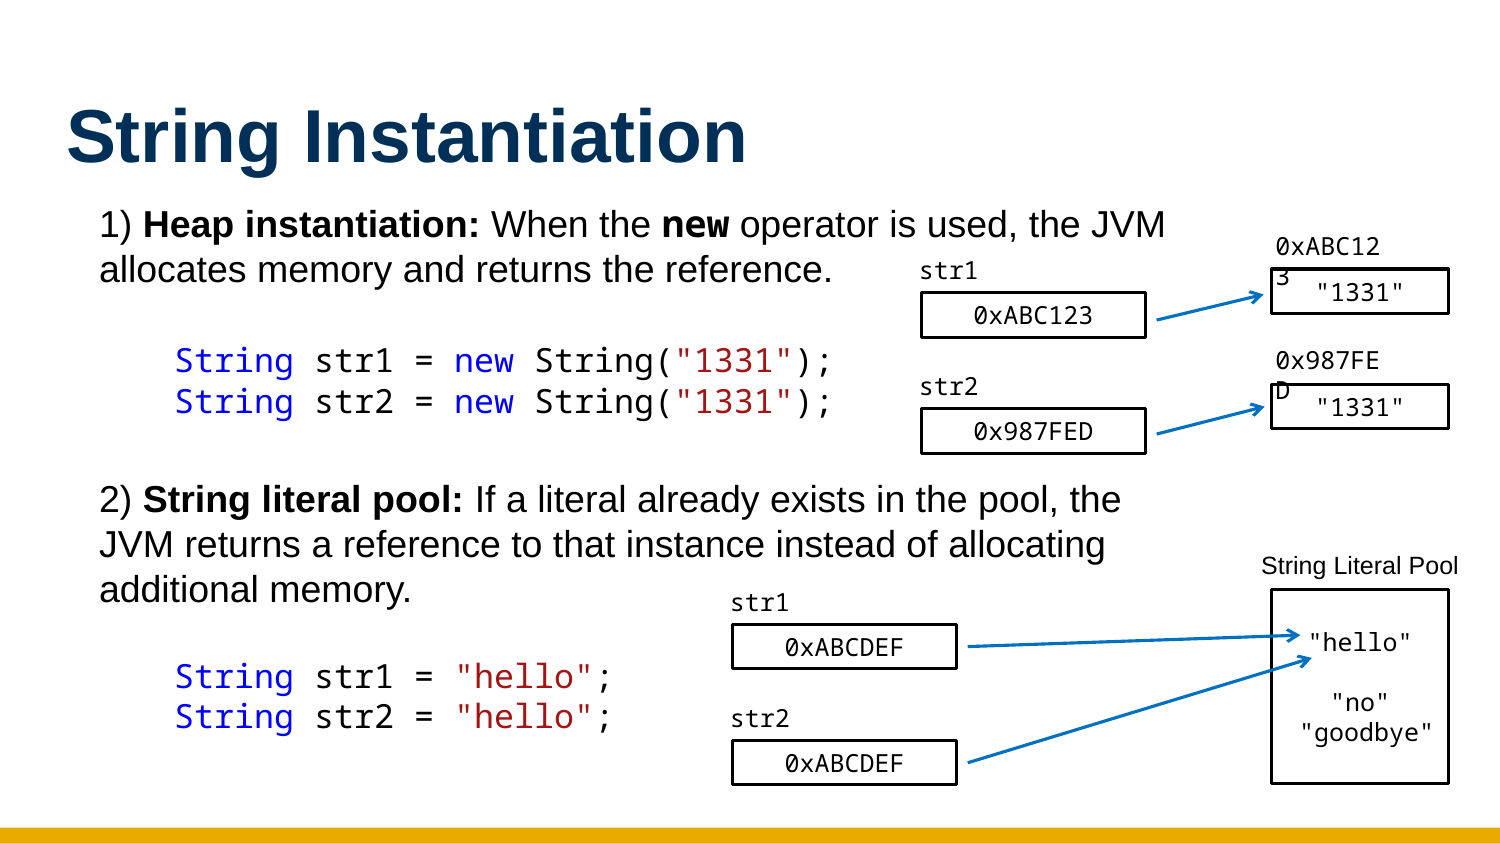

String Instantiation
1) Heap instantiation: When the new operator is used, the JVM allocates memory and returns the reference.
	String str1 = new String("1331");
	String str2 = new String("1331");
0xABC123
str1
"1331"
0xABC123
0x987FED
str2
"1331"
0x987FED
2) String literal pool: If a literal already exists in the pool, the JVM returns a reference to that instance instead of allocating additional memory.
	String str1 = "hello";
	String str2 = "hello";
String Literal Pool
str1
"hello"
"no"
"goodbye"
0xABCDEF
str2
0xABCDEF